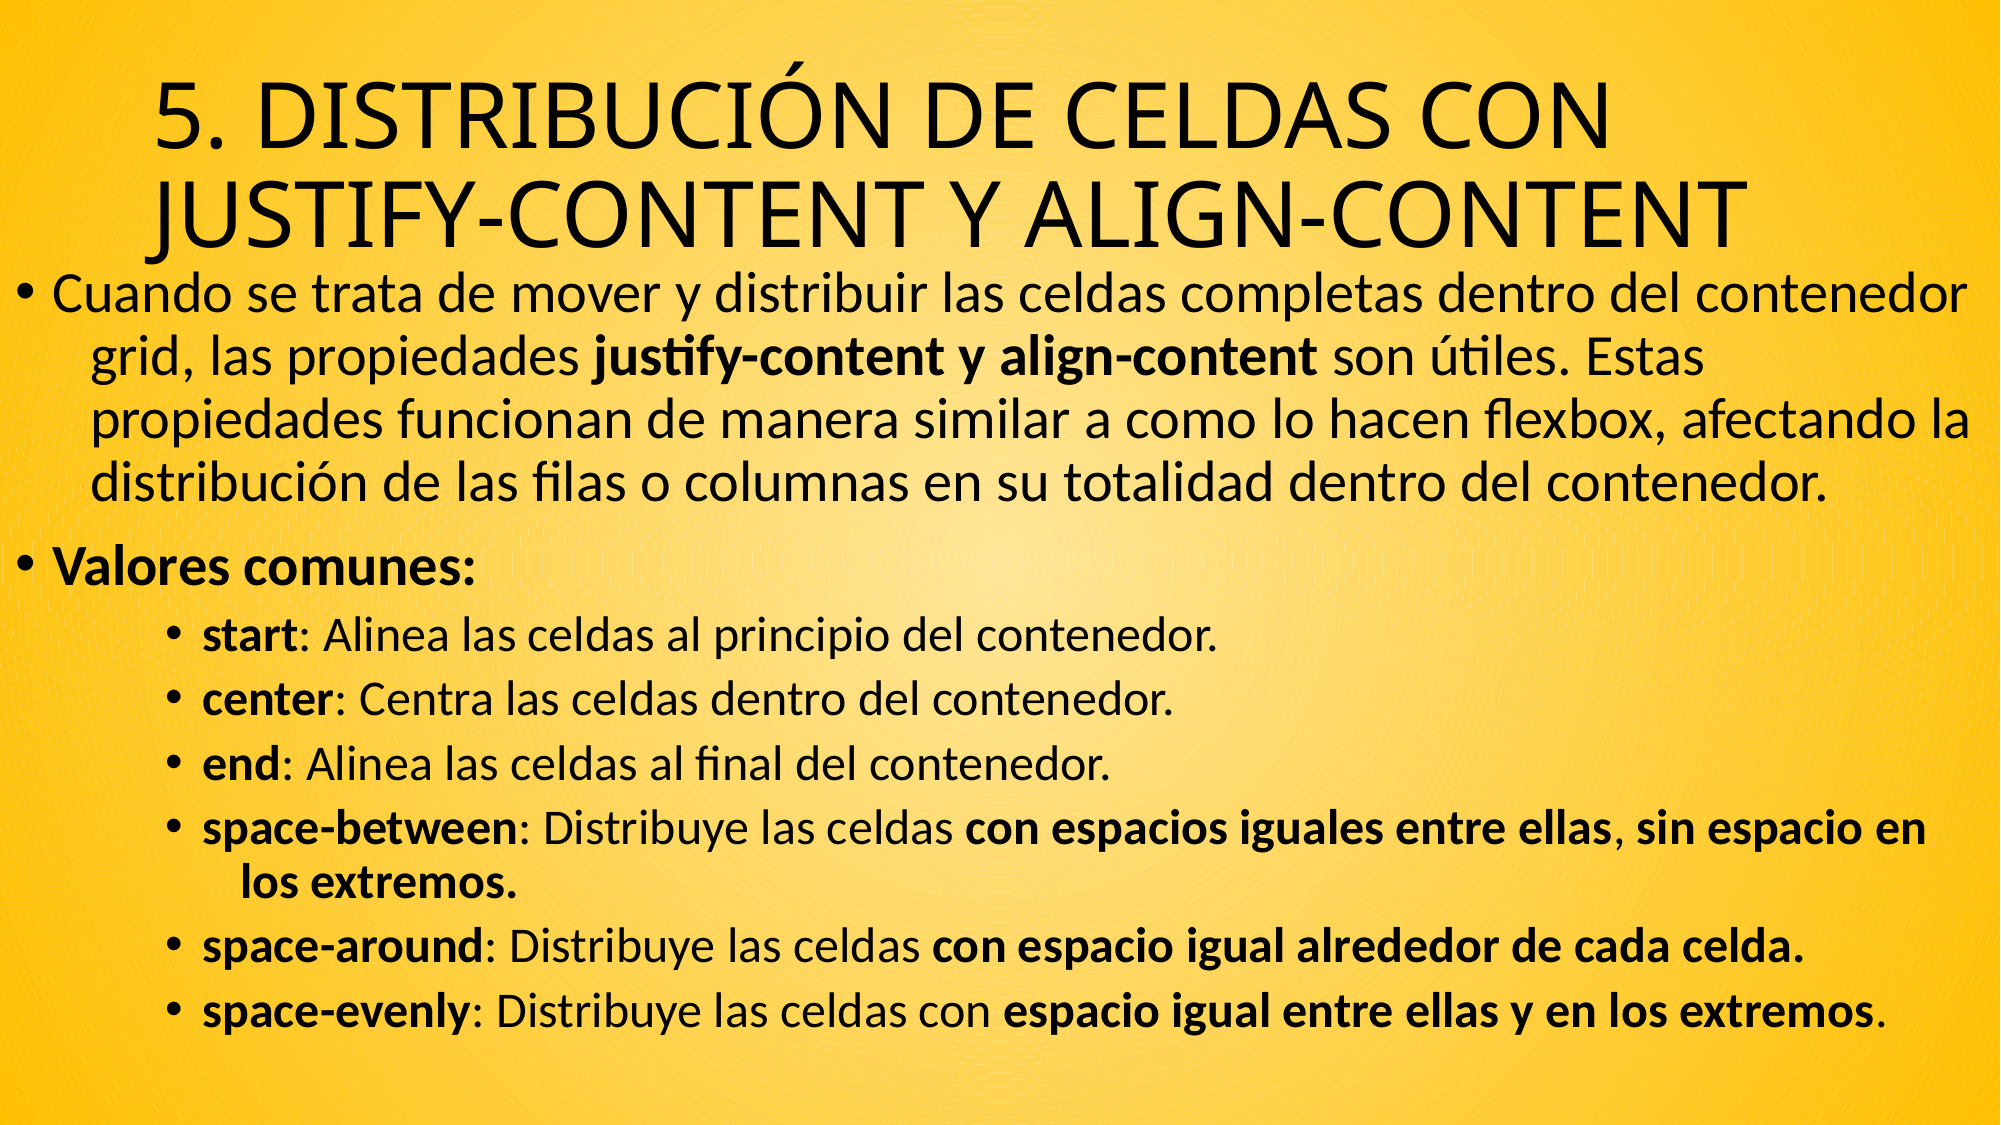

# 5. DISTRIBUCIÓN DE CELDAS CON JUSTIFY-CONTENT Y ALIGN-CONTENT
Cuando se trata de mover y distribuir las celdas completas dentro del contenedor grid, las propiedades justify-content y align-content son útiles. Estas propiedades funcionan de manera similar a como lo hacen flexbox, afectando la distribución de las filas o columnas en su totalidad dentro del contenedor.
Valores comunes:
start: Alinea las celdas al principio del contenedor.
center: Centra las celdas dentro del contenedor.
end: Alinea las celdas al final del contenedor.
space-between: Distribuye las celdas con espacios iguales entre ellas, sin espacio en los extremos.
space-around: Distribuye las celdas con espacio igual alrededor de cada celda.
space-evenly: Distribuye las celdas con espacio igual entre ellas y en los extremos.